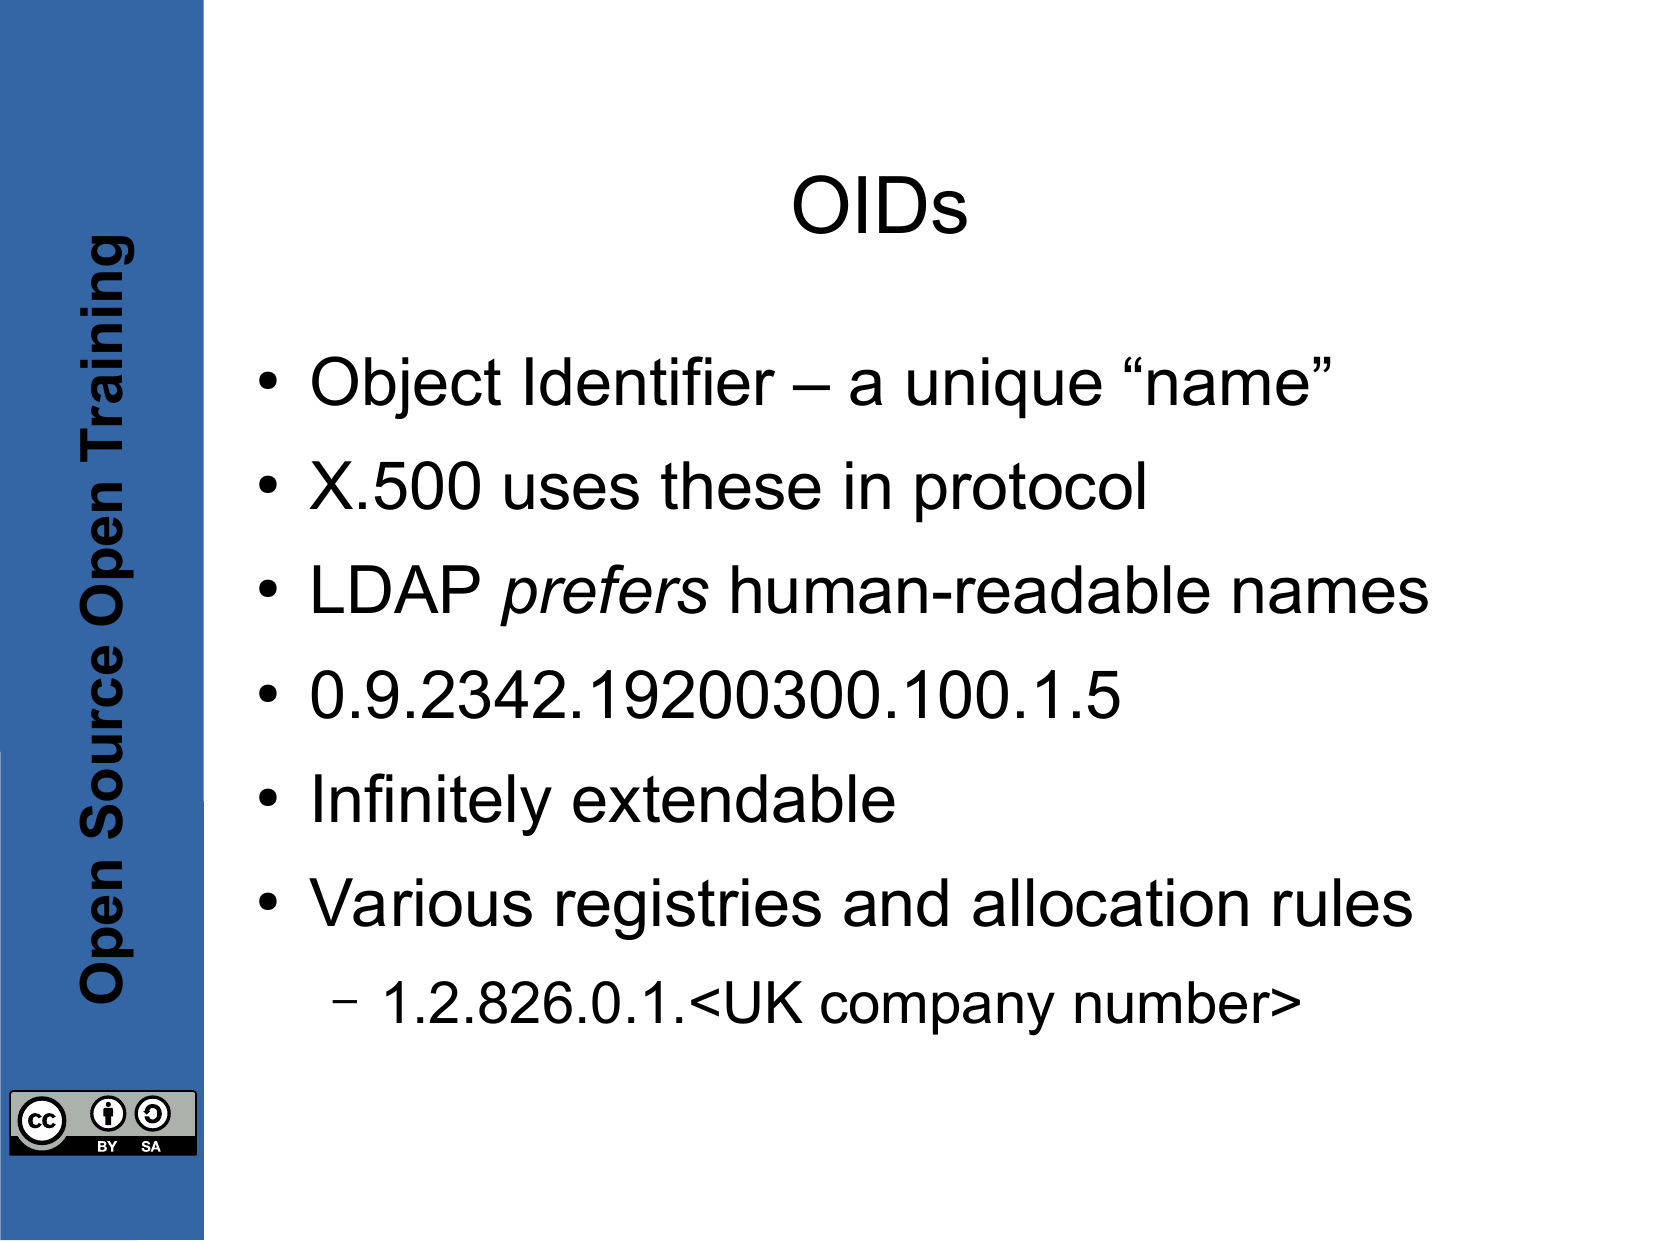

# OIDs
Object Identifier – a unique “name”
X.500 uses these in protocol
LDAP prefers human-readable names
0.9.2342.19200300.100.1.5
Infinitely extendable
Various registries and allocation rules
1.2.826.0.1.<UK company number>